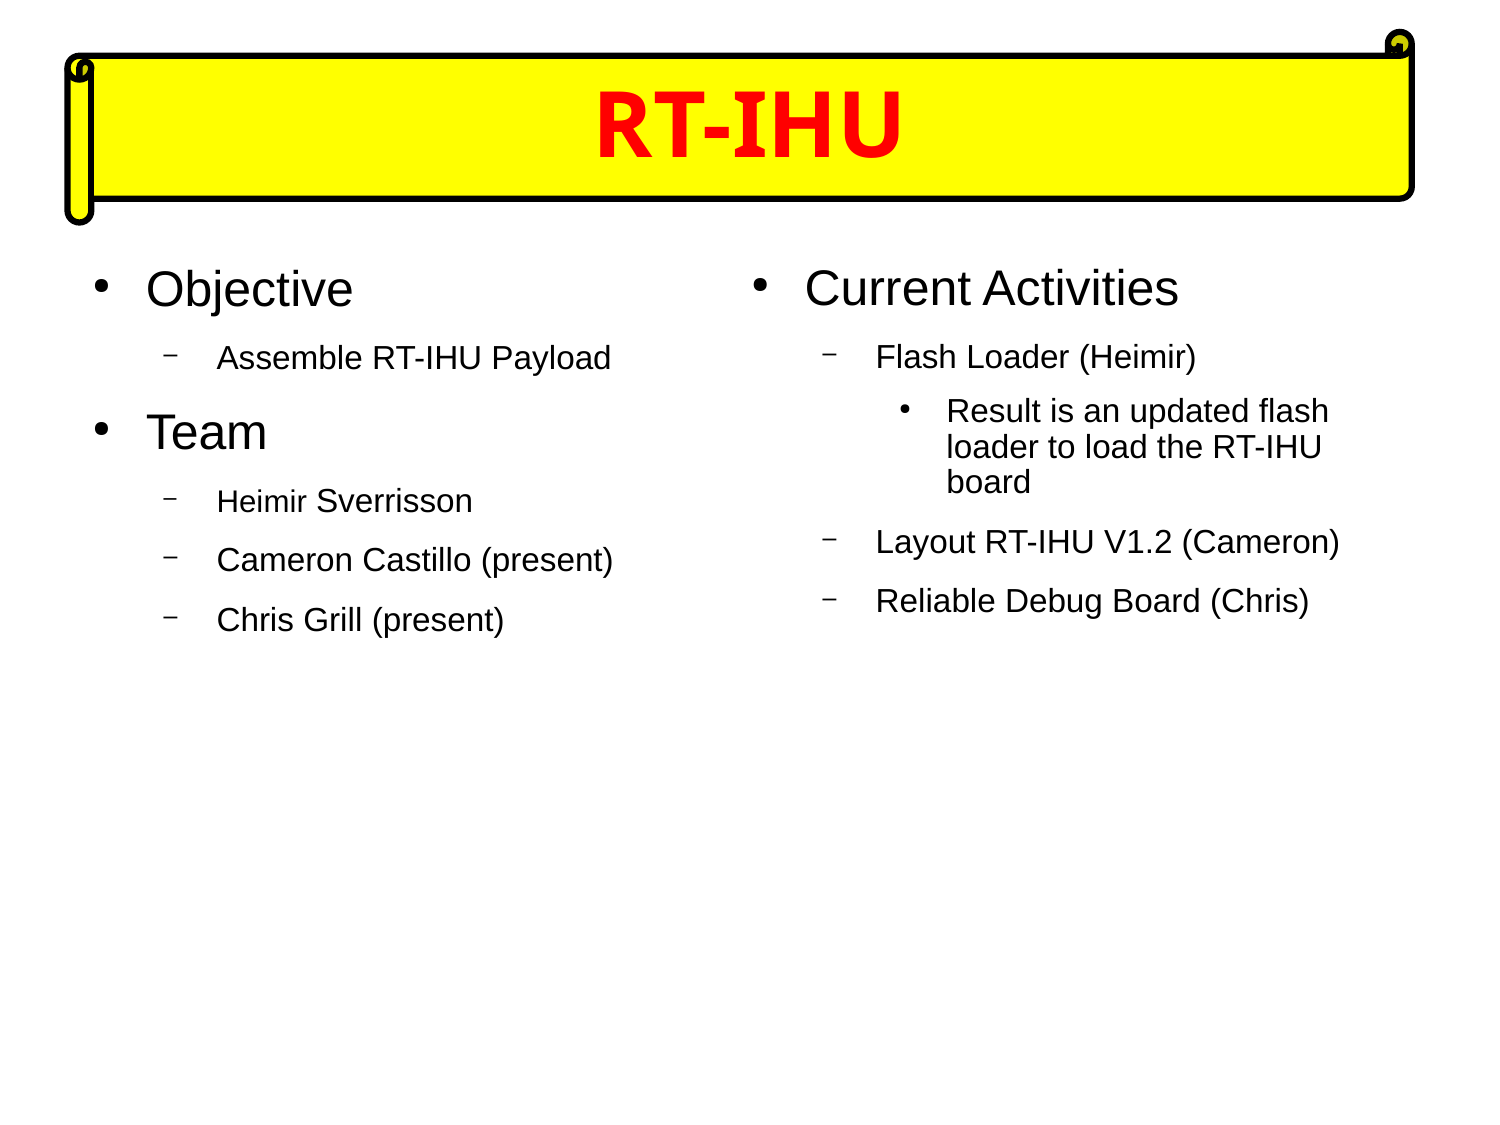

RT-IHU
Current Activities
Flash Loader (Heimir)
Result is an updated flash loader to load the RT-IHU board
Layout RT-IHU V1.2 (Cameron)
Reliable Debug Board (Chris)
# Objective
Assemble RT-IHU Payload
Team
Heimir Sverrisson
Cameron Castillo (present)
Chris Grill (present)